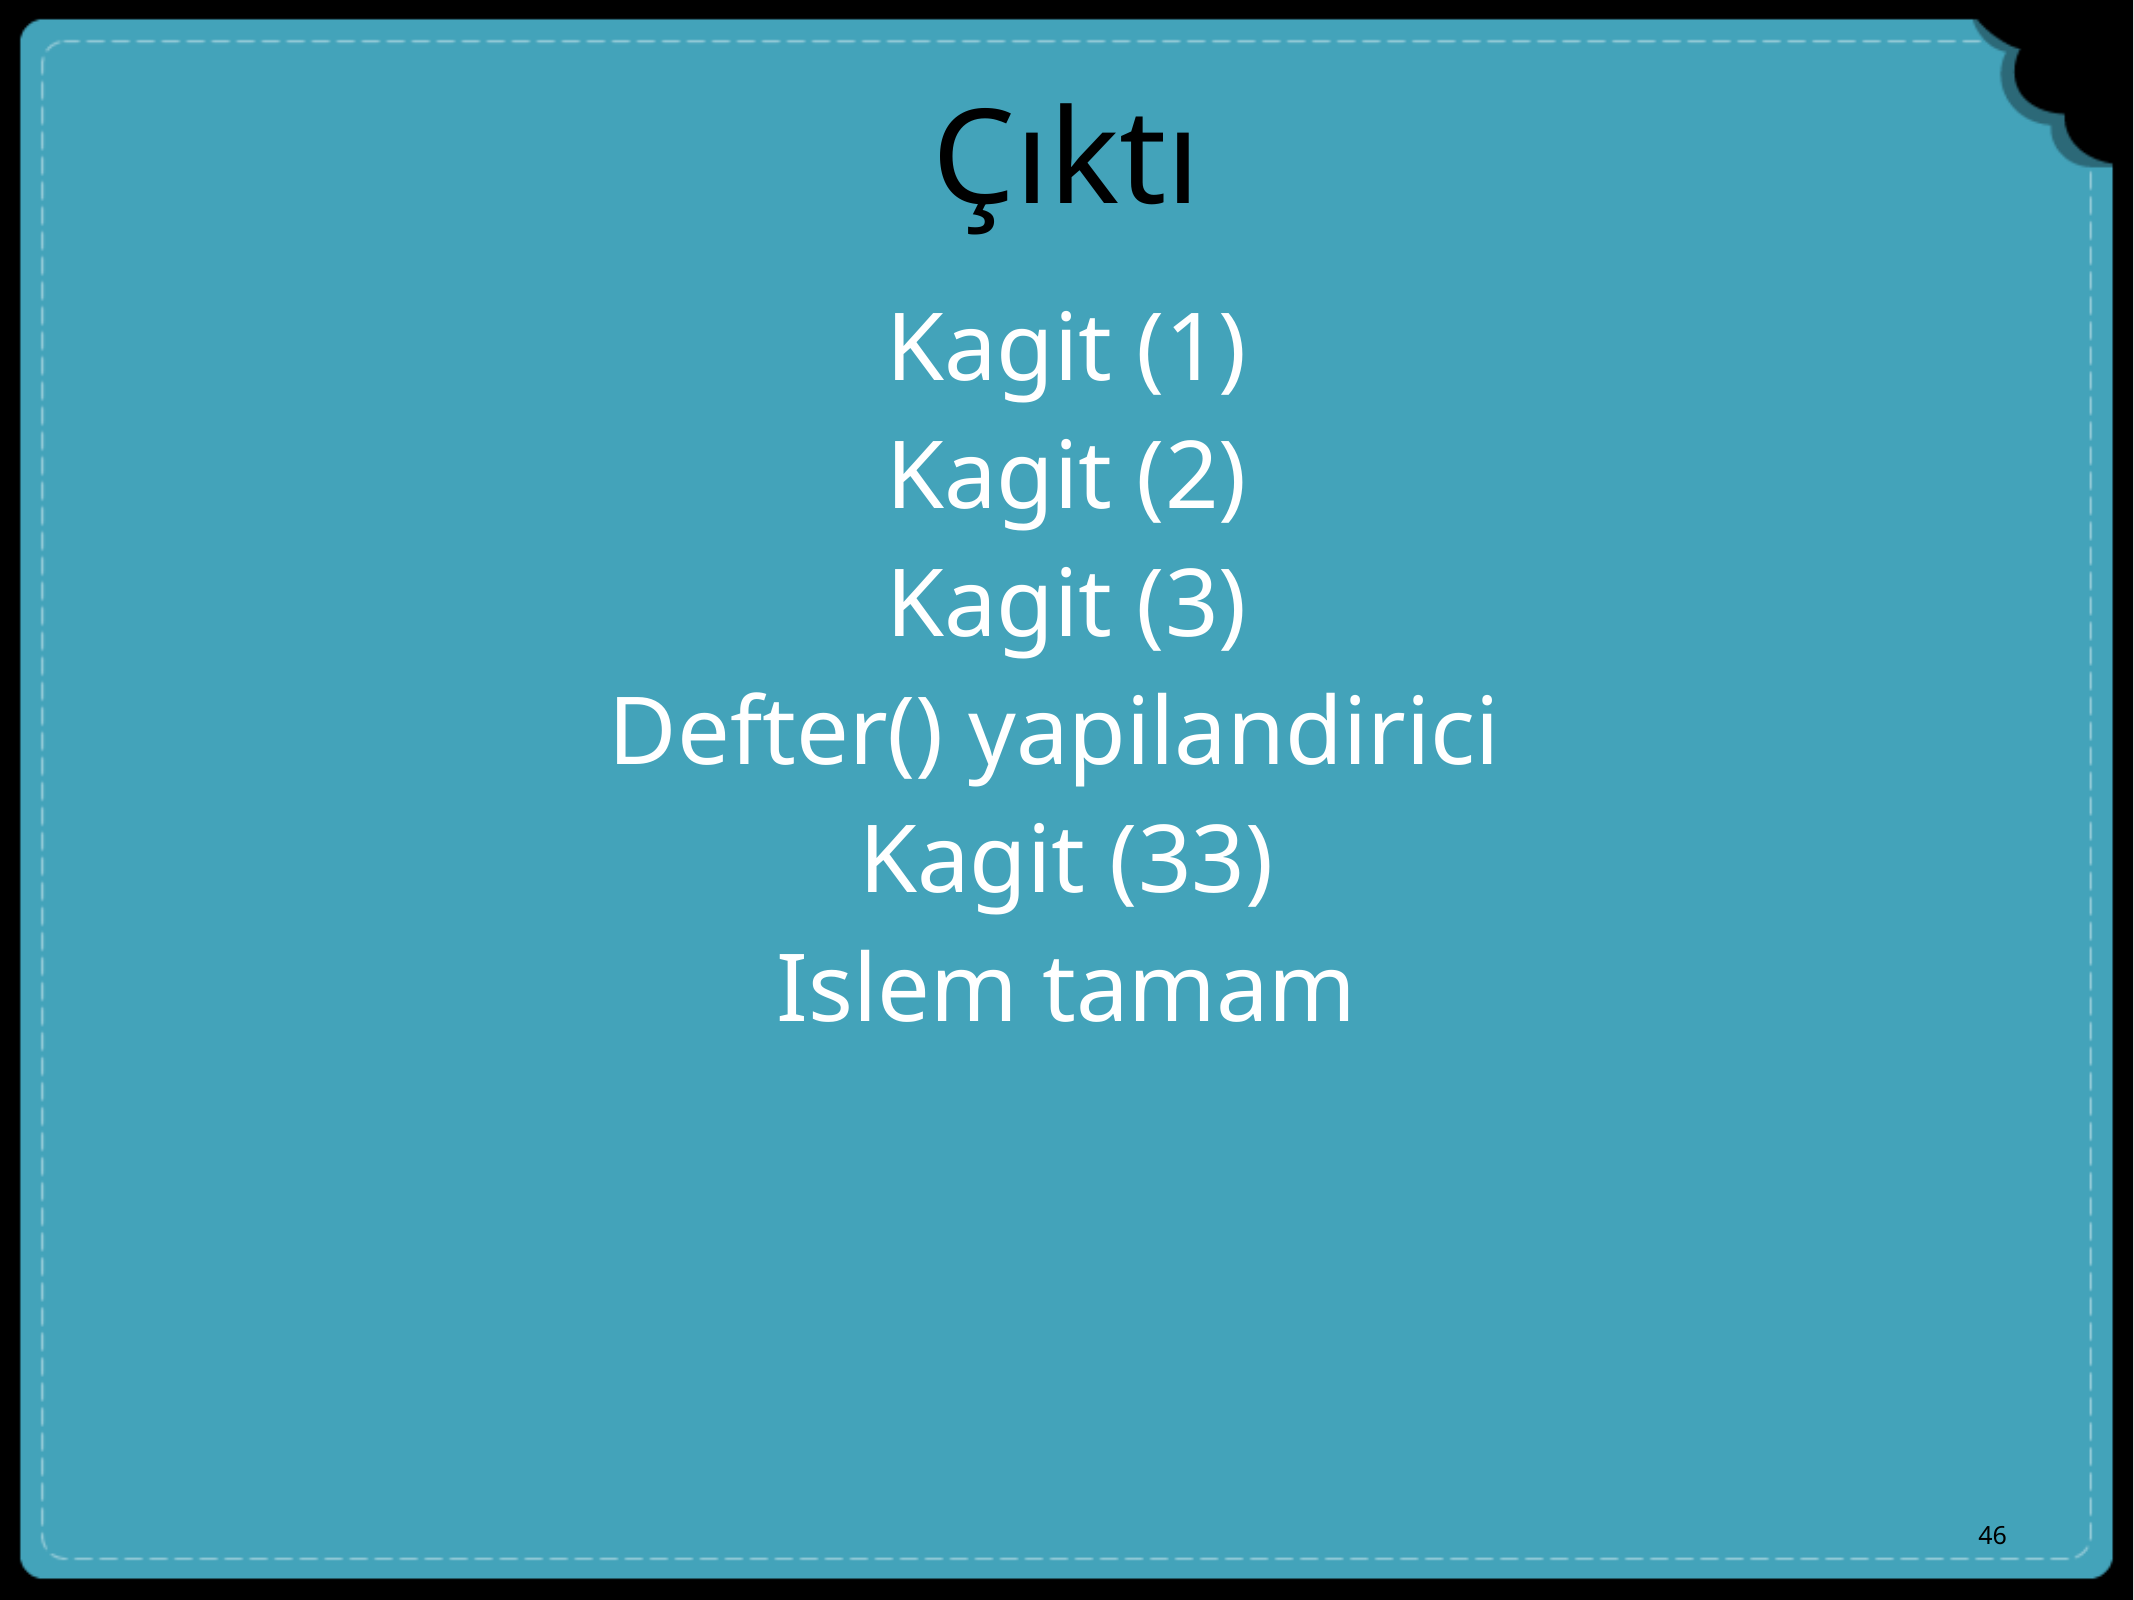

# Çıktı
Kagit (1)
Kagit (2)
Kagit (3)
Defter() yapilandirici
Kagit (33)
Islem tamam
46